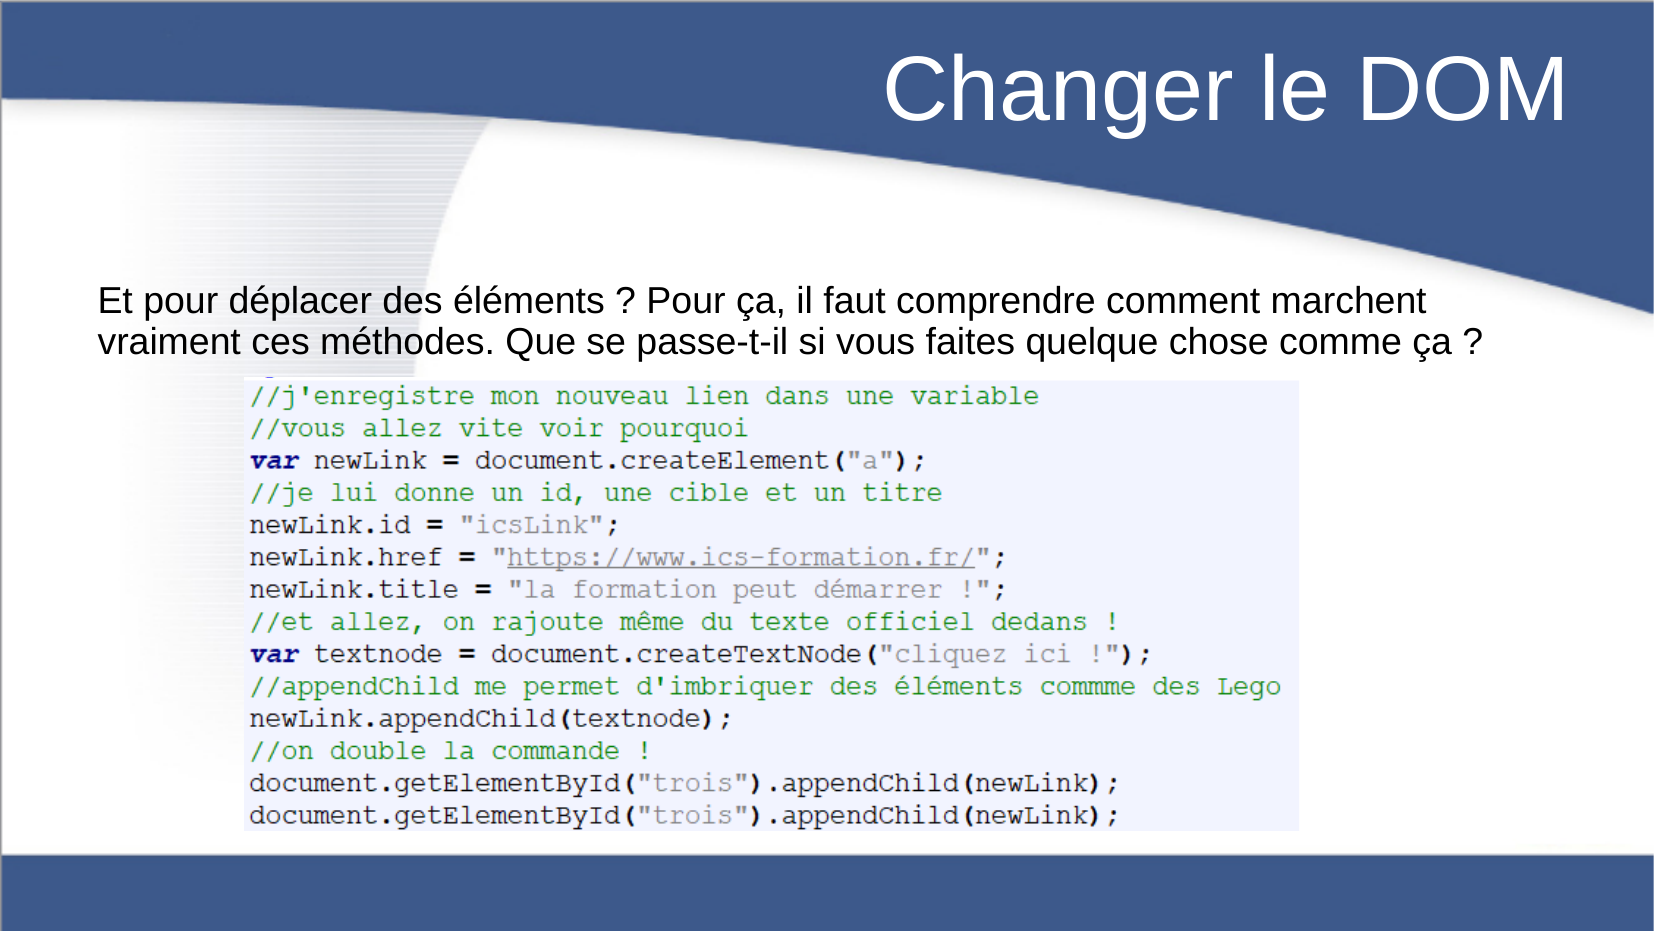

# Changer le DOM
Et pour déplacer des éléments ? Pour ça, il faut comprendre comment marchent vraiment ces méthodes. Que se passe-t-il si vous faites quelque chose comme ça ?